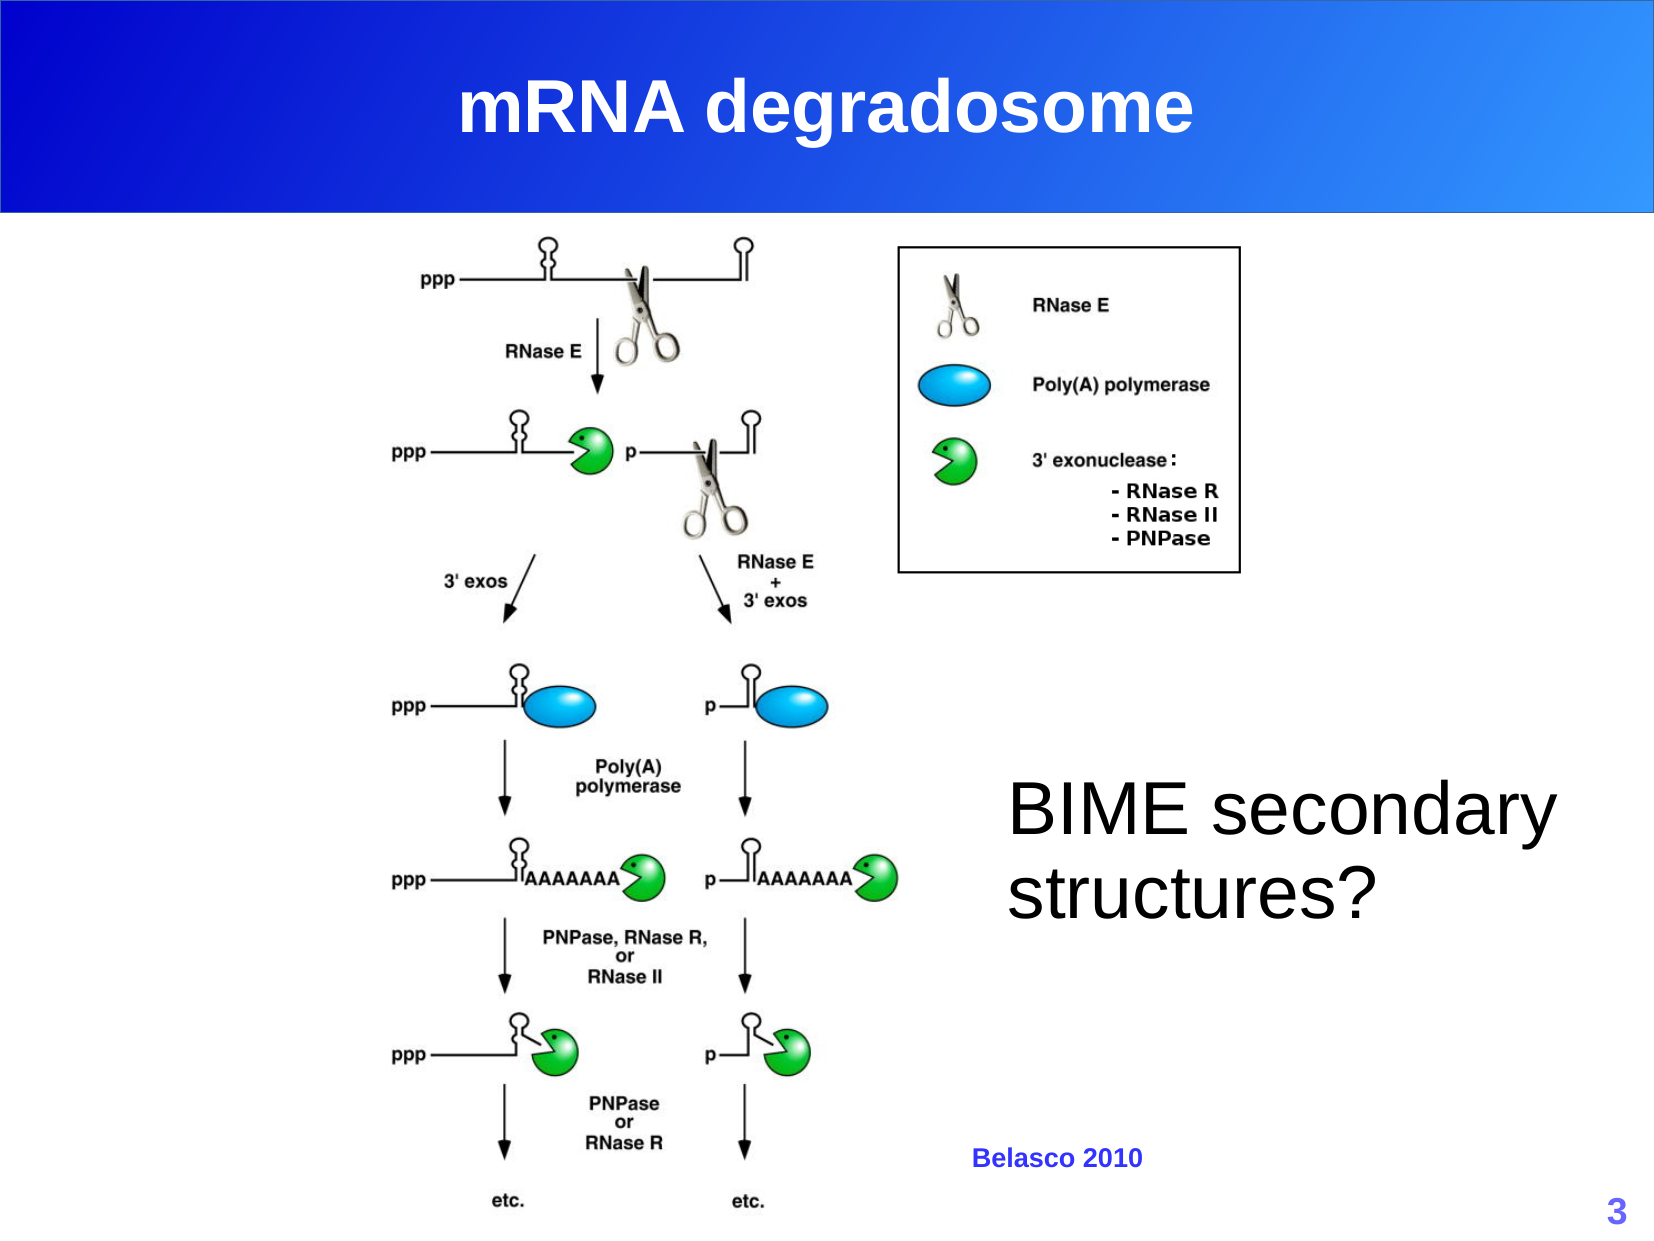

# mRNA degradosome
BIME secondary structures?
Belasco 2010
3